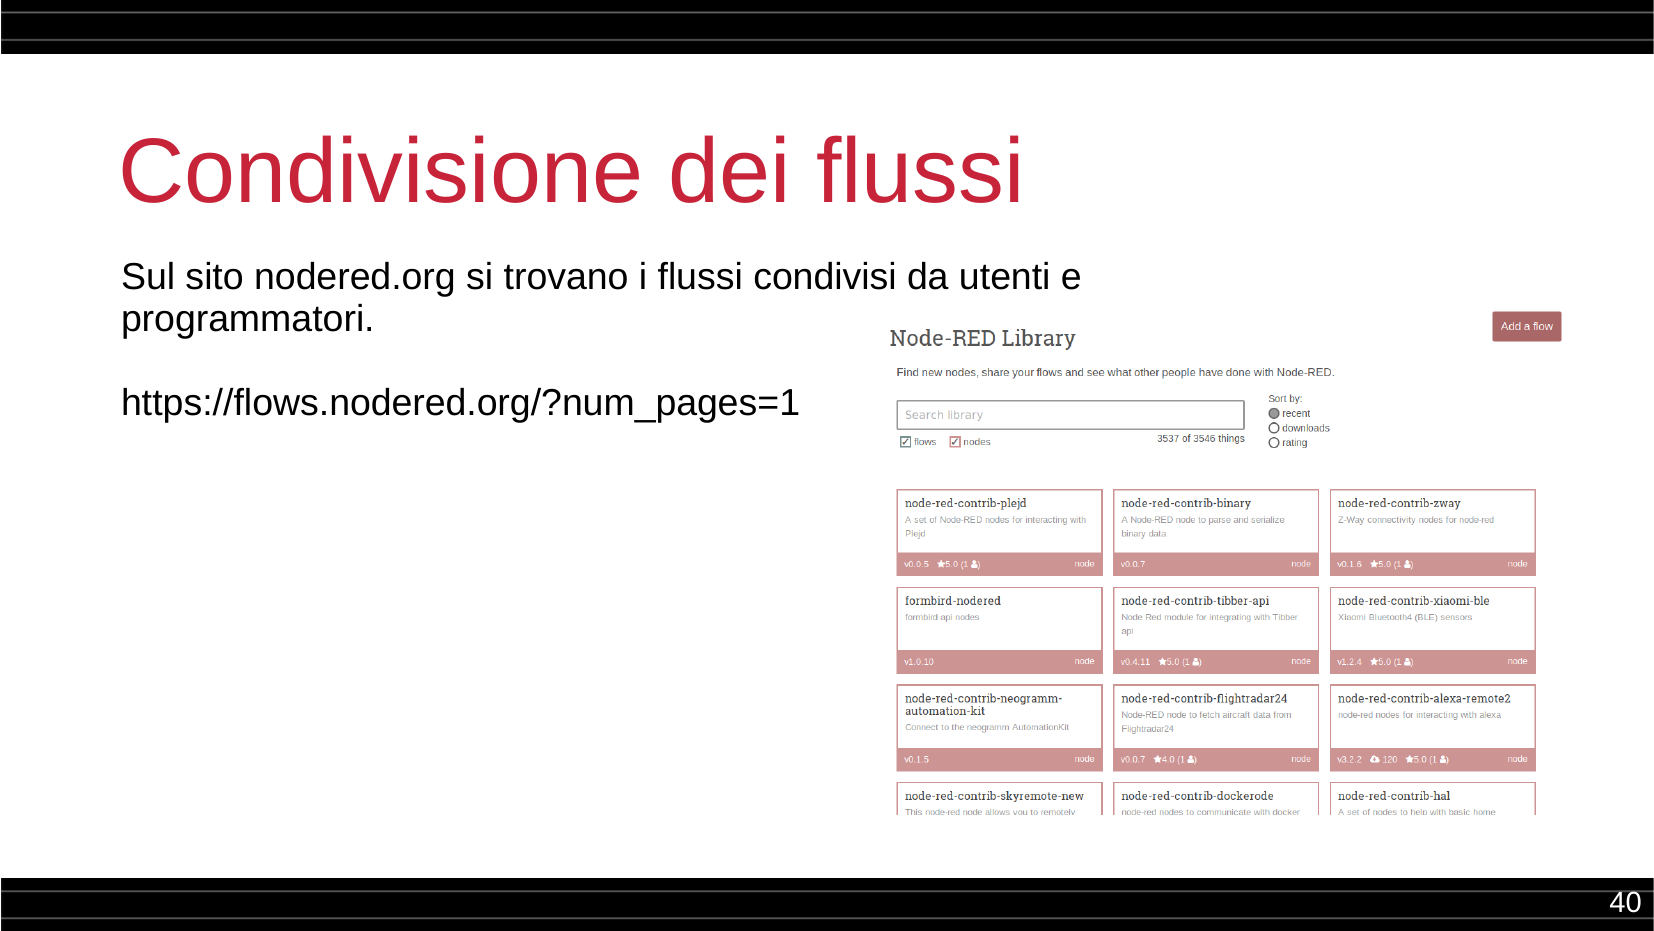

# Condivisione dei flussi
Sul sito nodered.org si trovano i flussi condivisi da utenti e programmatori.
https://flows.nodered.org/?num_pages=1